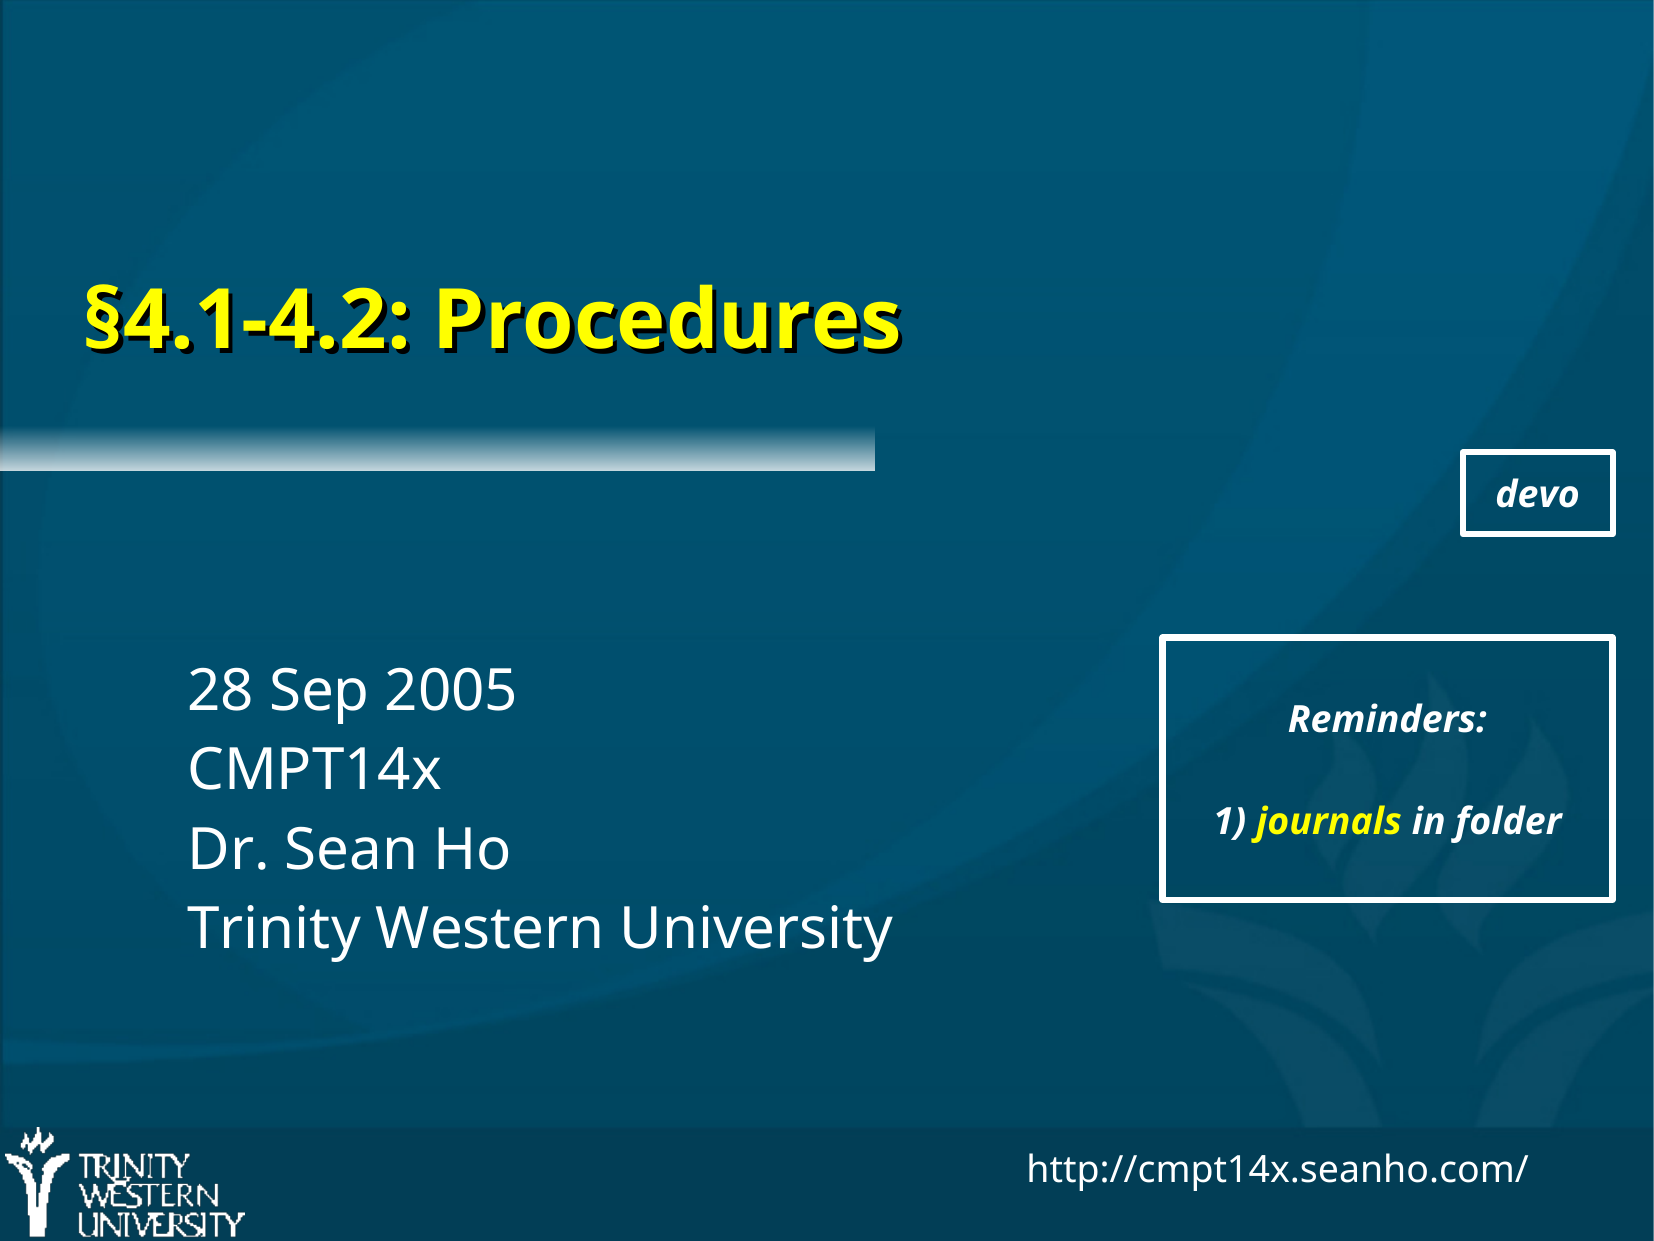

# §4.1-4.2: Procedures
devo
28 Sep 2005
CMPT14x
Dr. Sean Ho
Trinity Western University
Reminders:
1) journals in folder
http://cmpt14x.seanho.com/